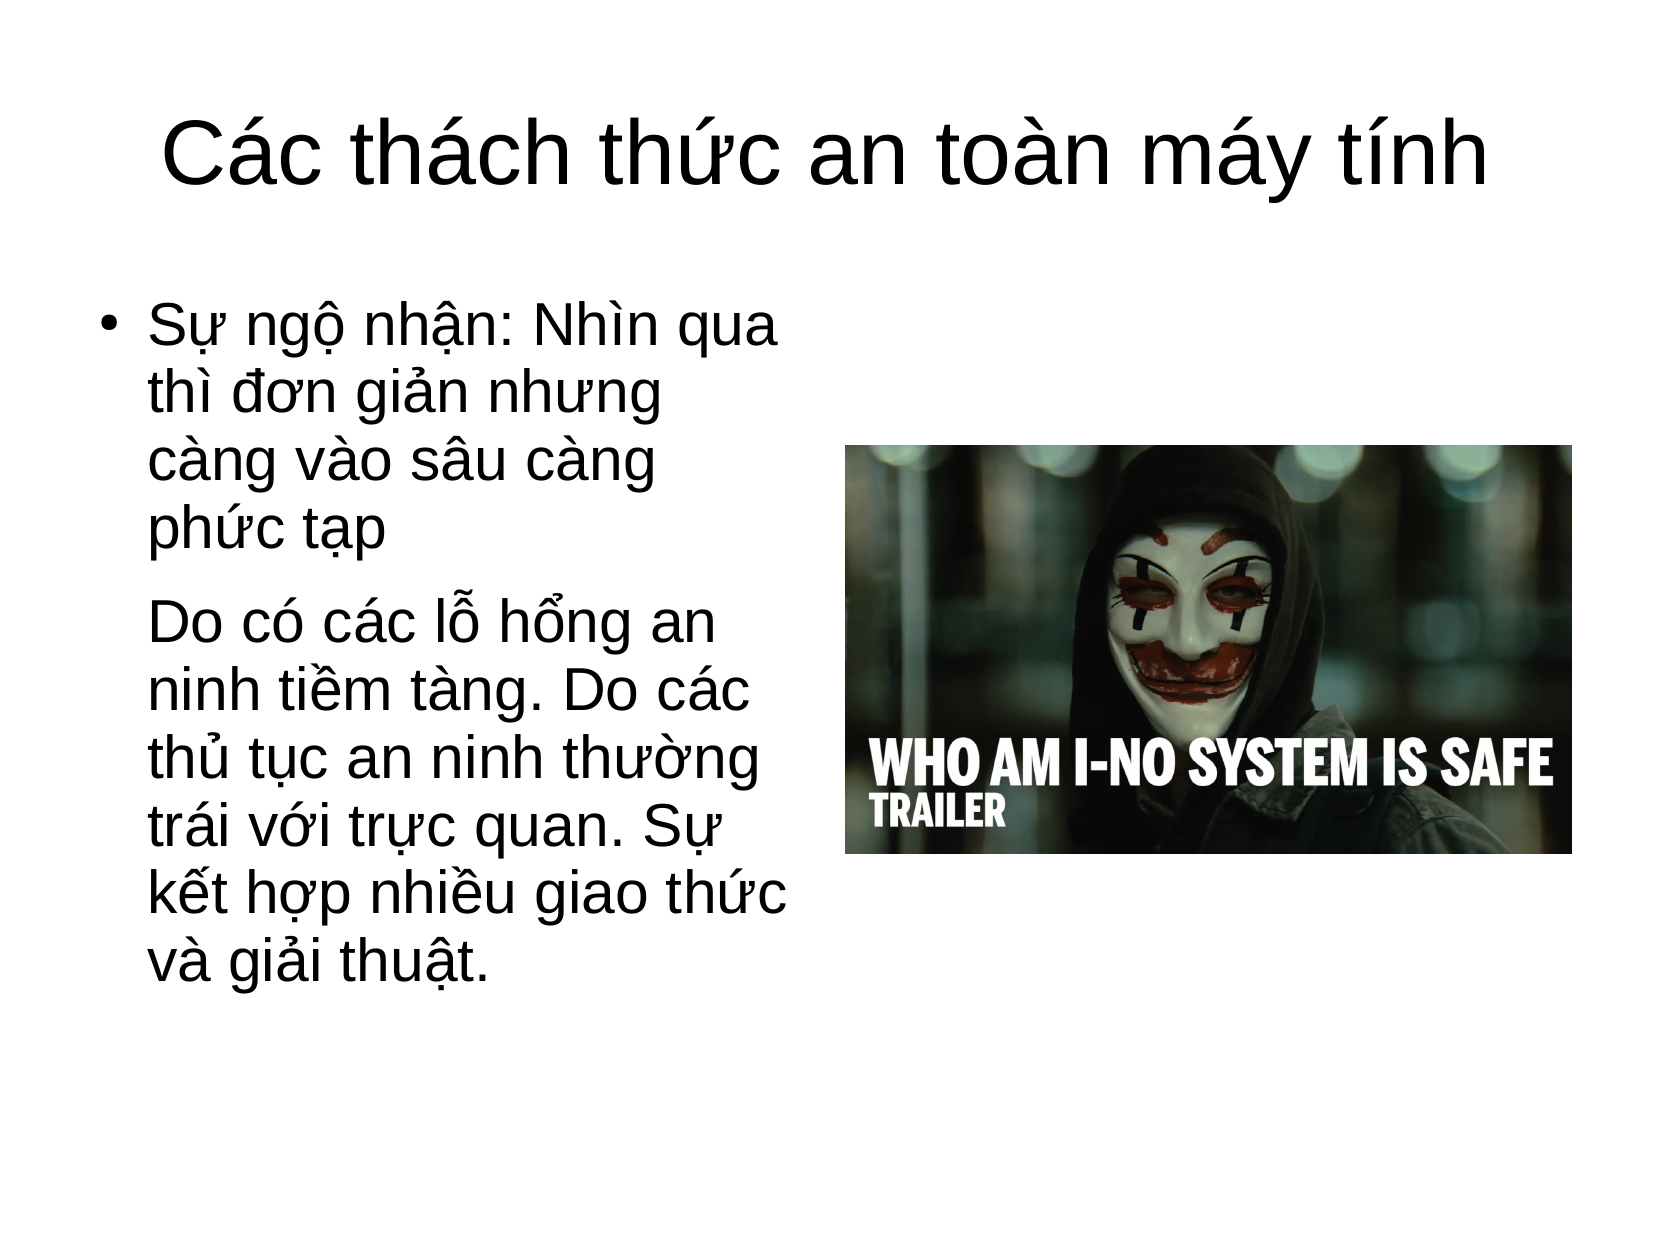

# Các thách thức an toàn máy tính
Sự ngộ nhận: Nhìn qua thì đơn giản nhưng càng vào sâu càng phức tạp
Do có các lỗ hổng an ninh tiềm tàng. Do các thủ tục an ninh thường trái với trực quan. Sự kết hợp nhiều giao thức và giải thuật.